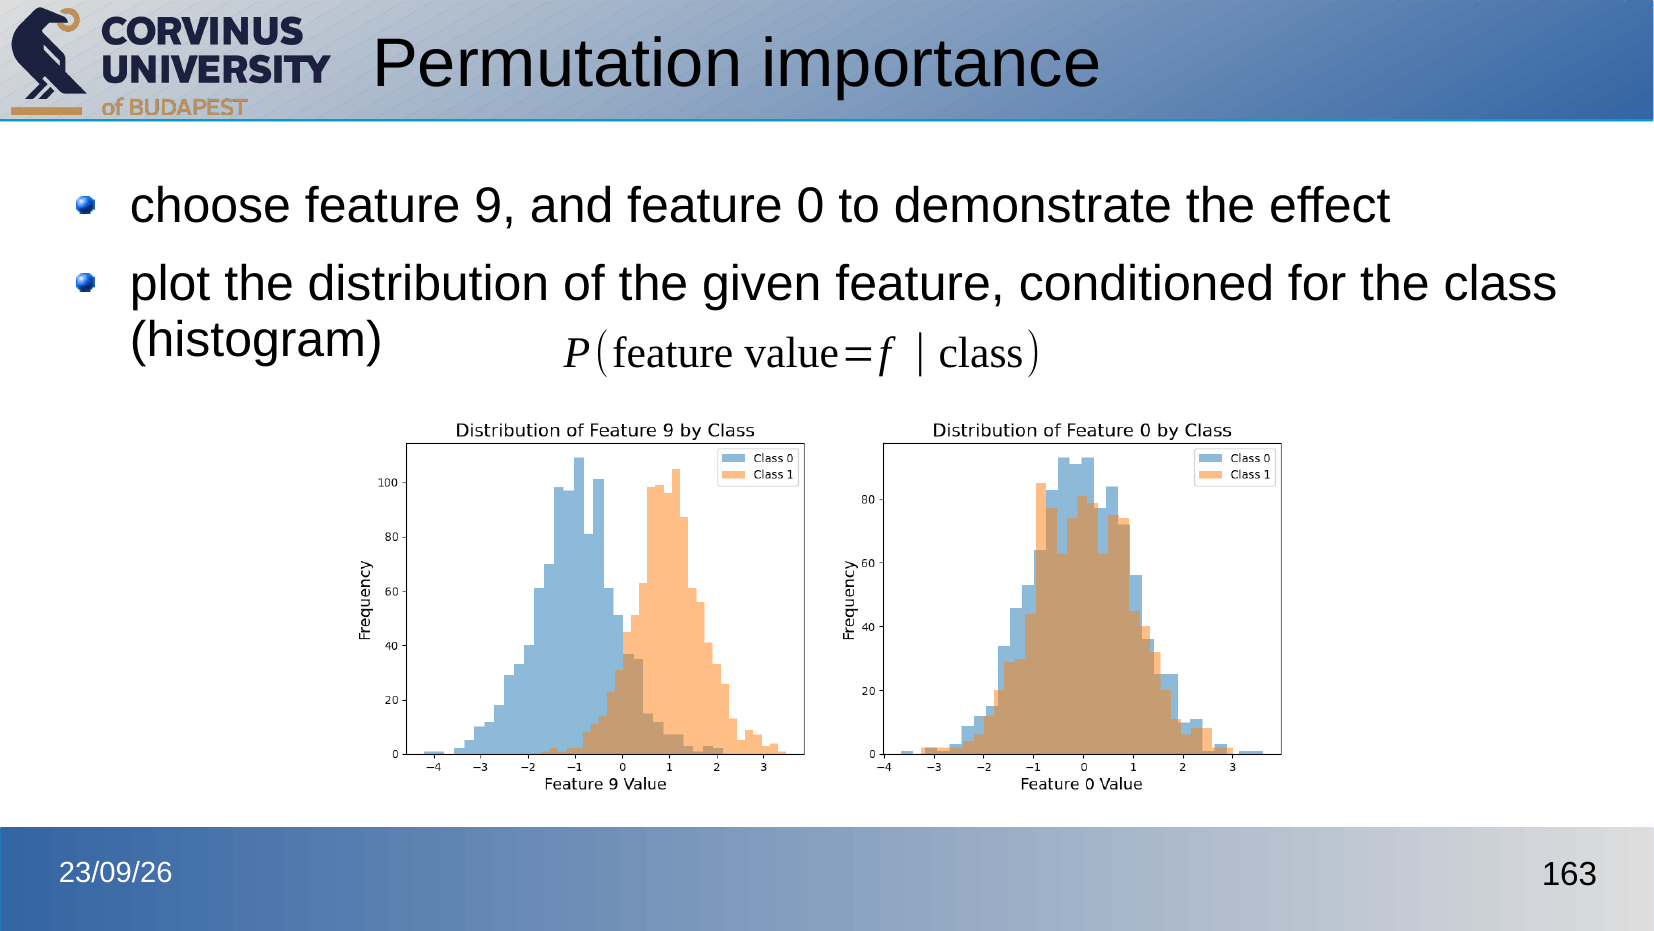

# Permutation importance
choose feature 9, and feature 0 to demonstrate the effect
plot the distribution of the given feature, conditioned for the class (histogram)